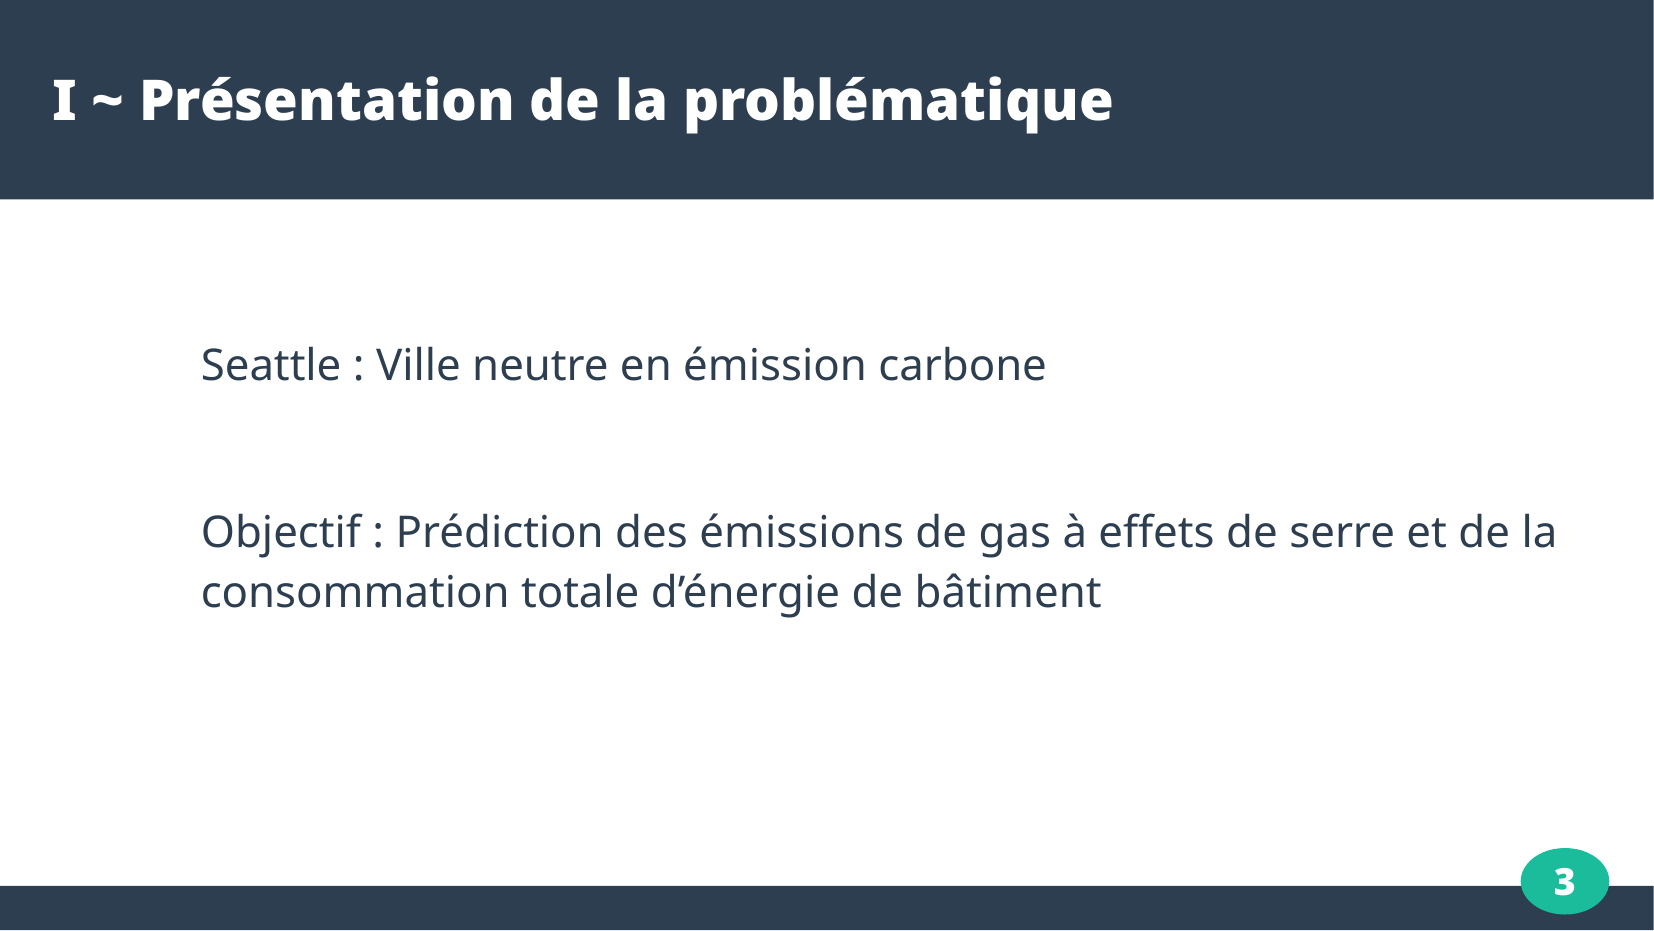

# I ~ Présentation de la problématique
Seattle : Ville neutre en émission carbone
Objectif : Prédiction des émissions de gas à effets de serre et de la consommation totale d’énergie de bâtiment
3